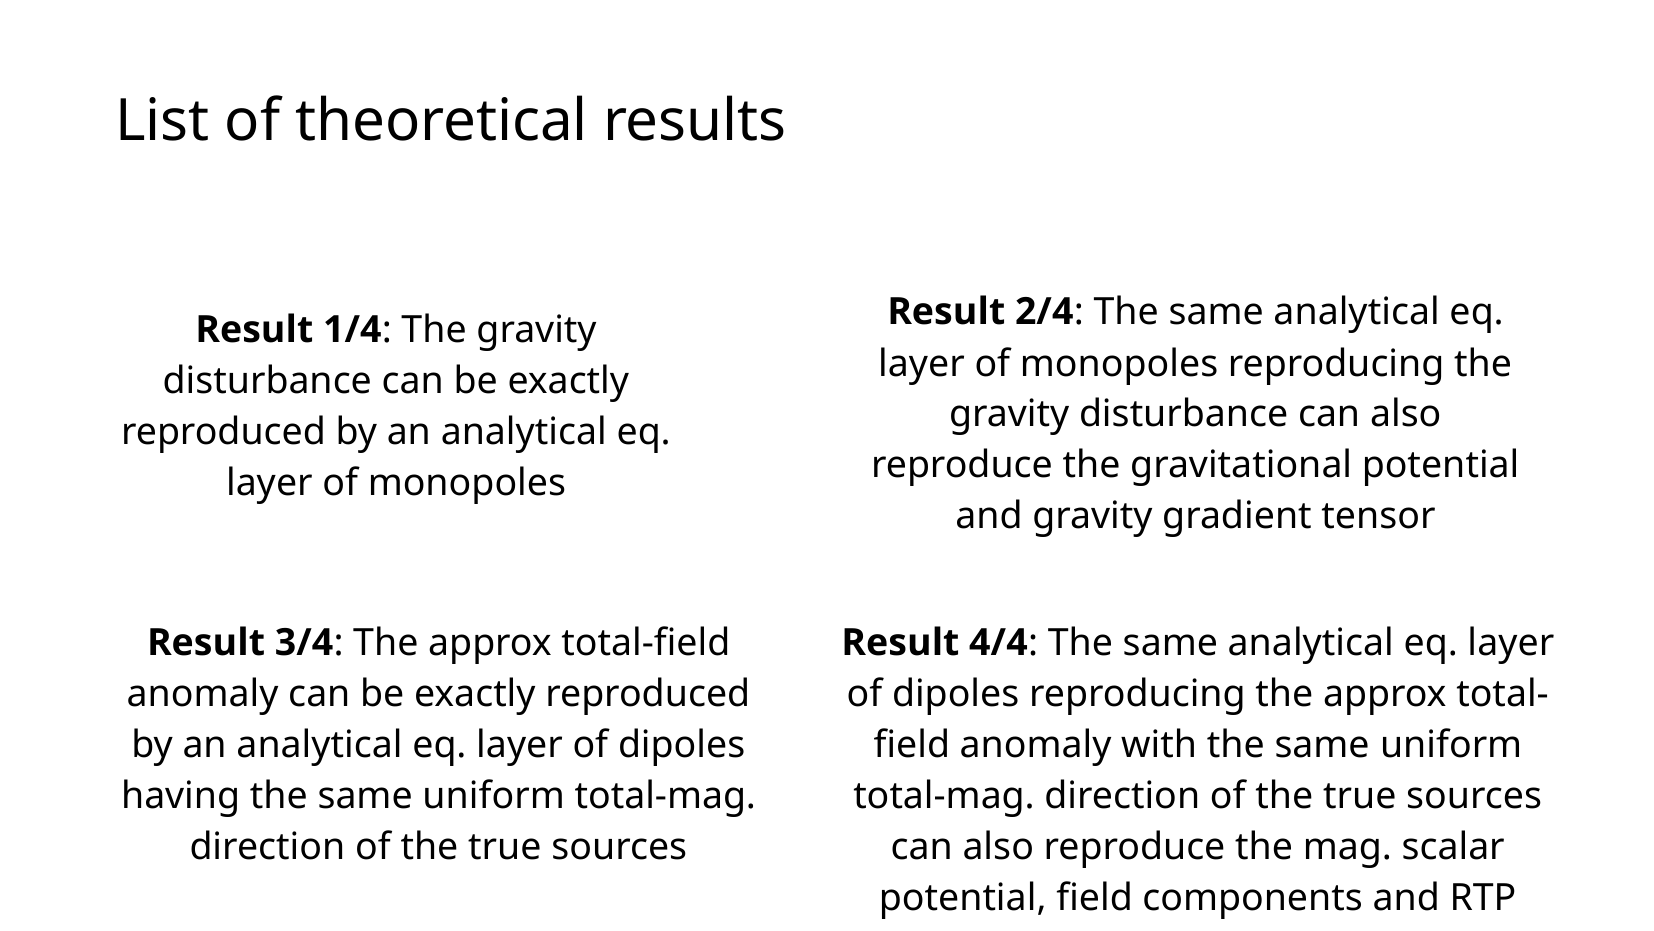

List of theoretical results
Result 2/4: The same analytical eq. layer of monopoles reproducing the gravity disturbance can also reproduce the gravitational potential and gravity gradient tensor
Result 1/4: The gravity disturbance can be exactly reproduced by an analytical eq. layer of monopoles
Result 3/4: The approx total-field anomaly can be exactly reproduced by an analytical eq. layer of dipoles having the same uniform total-mag. direction of the true sources
Result 4/4: The same analytical eq. layer of dipoles reproducing the approx total-field anomaly with the same uniform total-mag. direction of the true sources can also reproduce the mag. scalar potential, field components and RTP anomaly